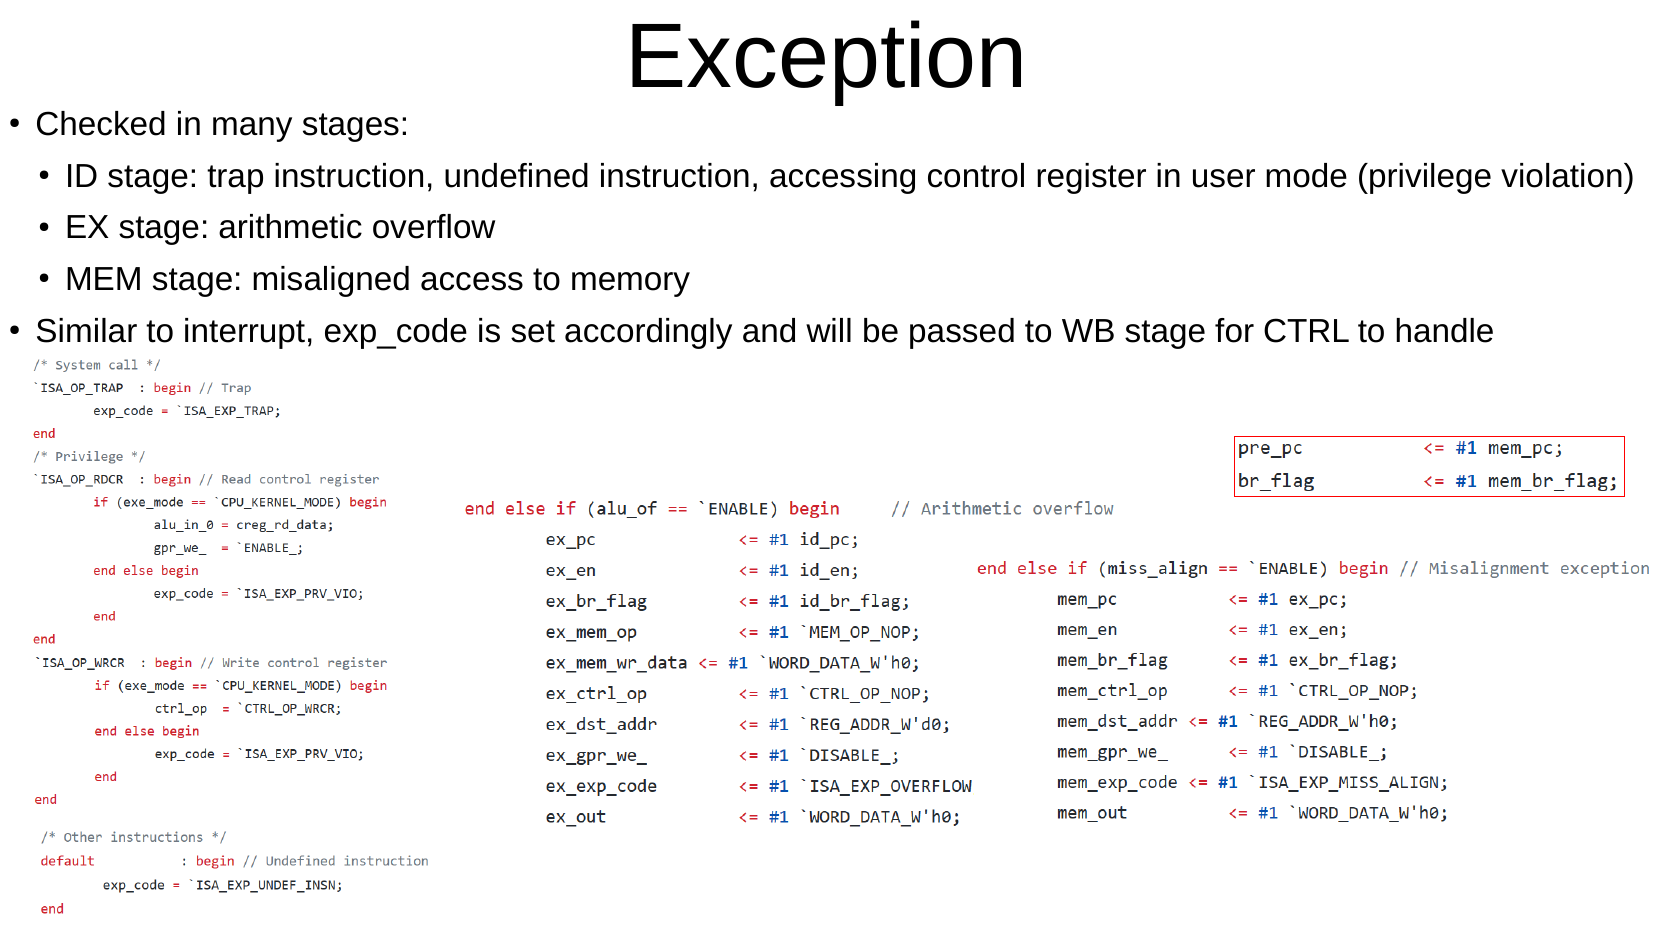

# Exception
Checked in many stages:
ID stage: trap instruction, undefined instruction, accessing control register in user mode (privilege violation)
EX stage: arithmetic overflow
MEM stage: misaligned access to memory
Similar to interrupt, exp_code is set accordingly and will be passed to WB stage for CTRL to handle